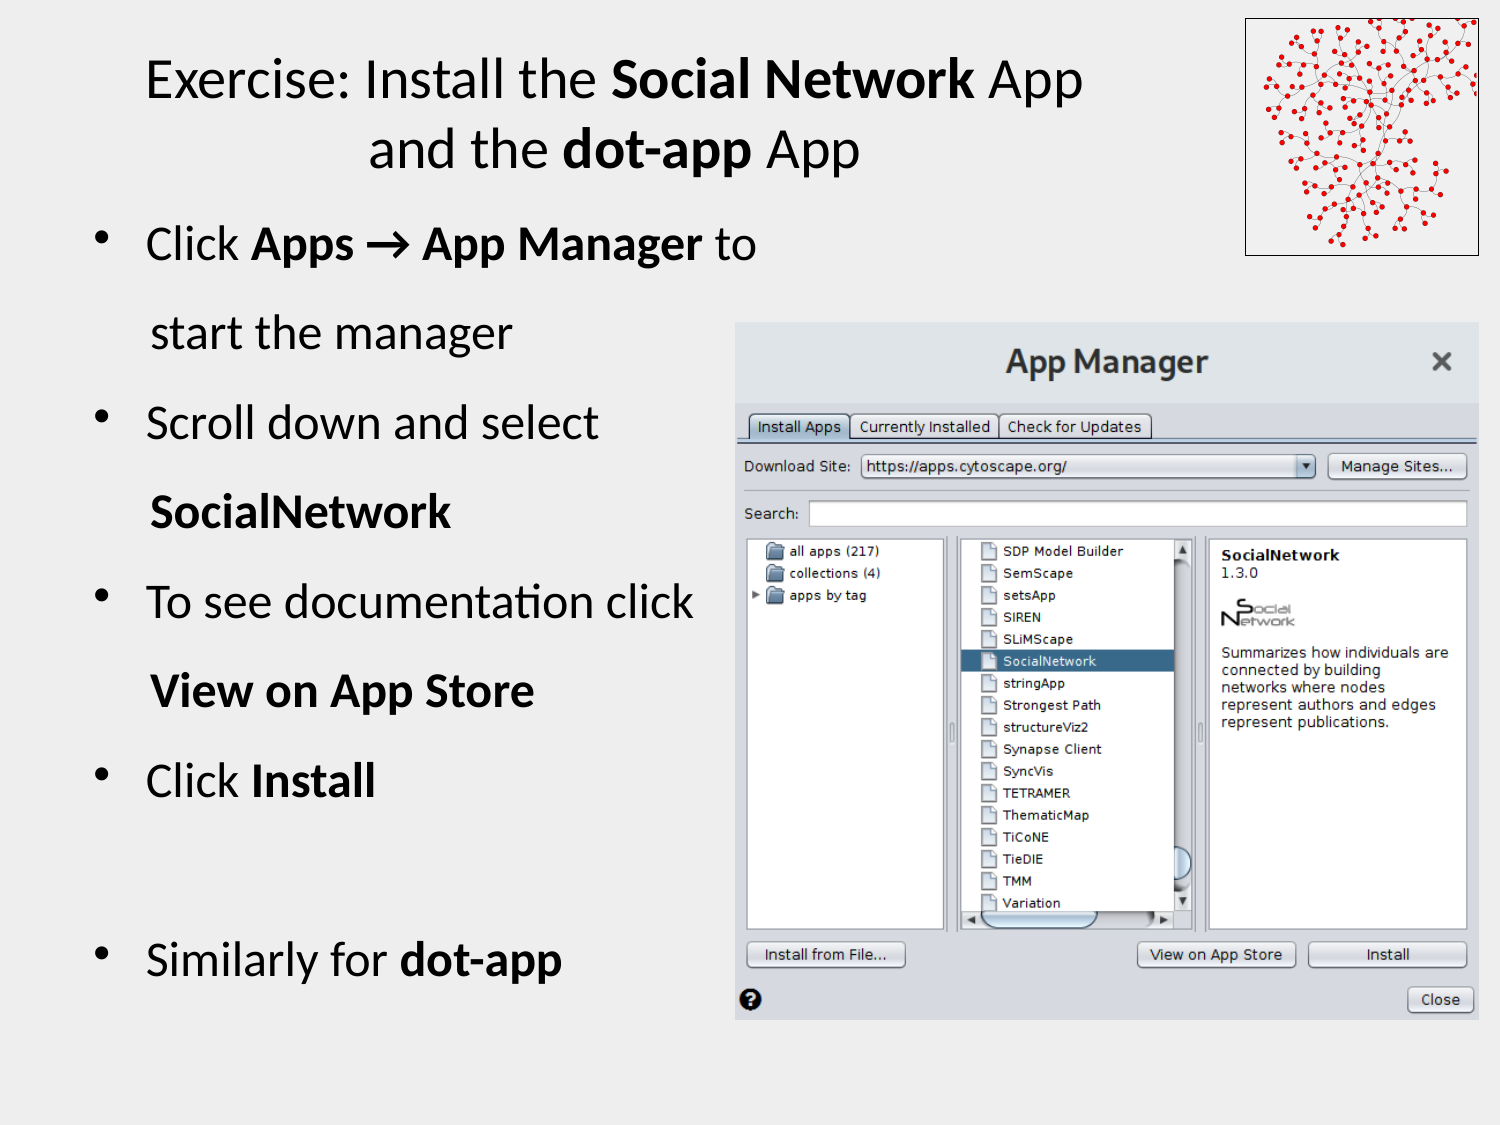

Exercise: Install the Social Network App
and the dot-app App
Click Apps → App Manager to
 	start the manager
Scroll down and select
	SocialNetwork
To see documentation click
	View on App Store
Click Install
Similarly for dot-app